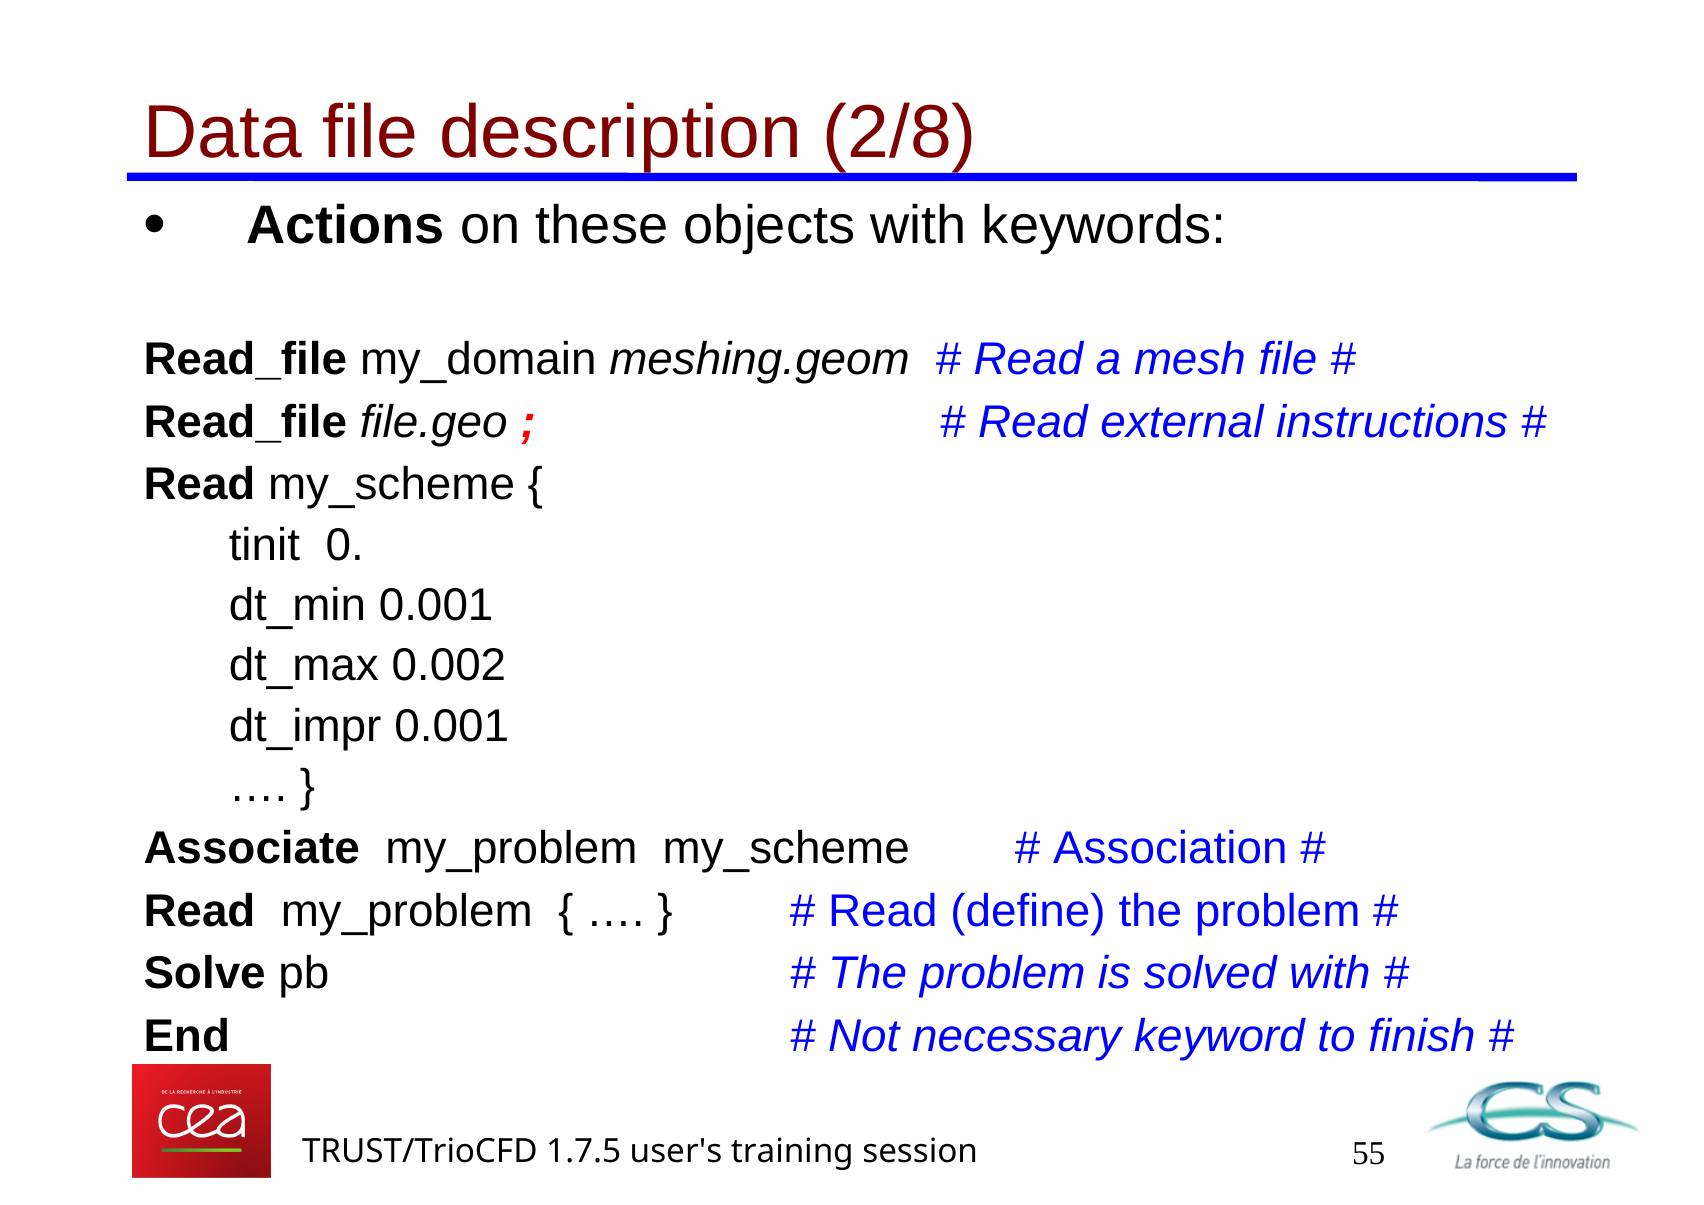

# Data file description (2/8)
Actions on these objects with keywords:
Read_file my_domain meshing.geom # Read a mesh file #
Read_file file.geo ; 						# Read external instructions #
Read my_scheme {
tinit 0.
dt_min 0.001
dt_max 0.002
dt_impr 0.001
…. }
Associate my_problem my_scheme 		# Association #
Read my_problem { …. } 		# Read (define) the problem #
Solve pb 						# The problem is solved with #
End 						# Not necessary keyword to finish #
TRUST/TrioCFD 1.7.5 user's training session
55